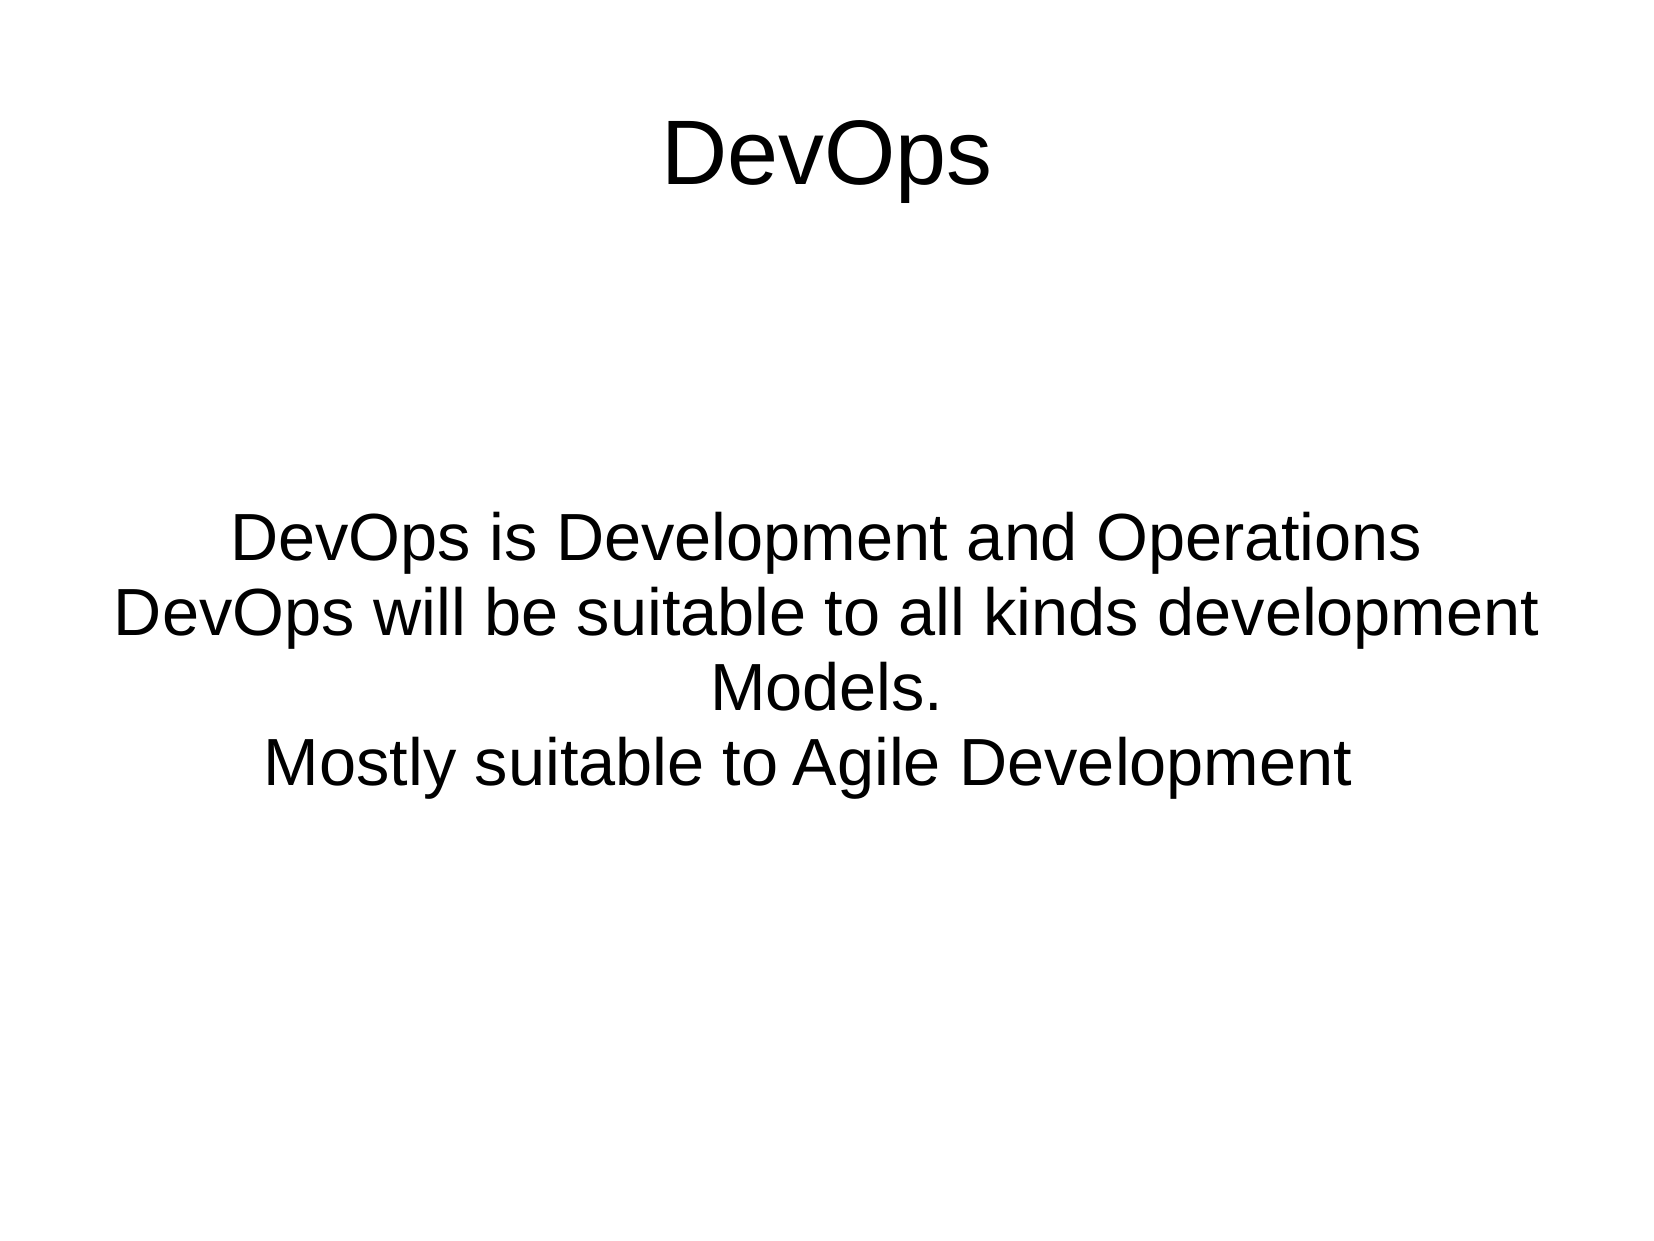

# DevOps
DevOps is Development and Operations
DevOps will be suitable to all kinds development Models.
Mostly suitable to Agile Development